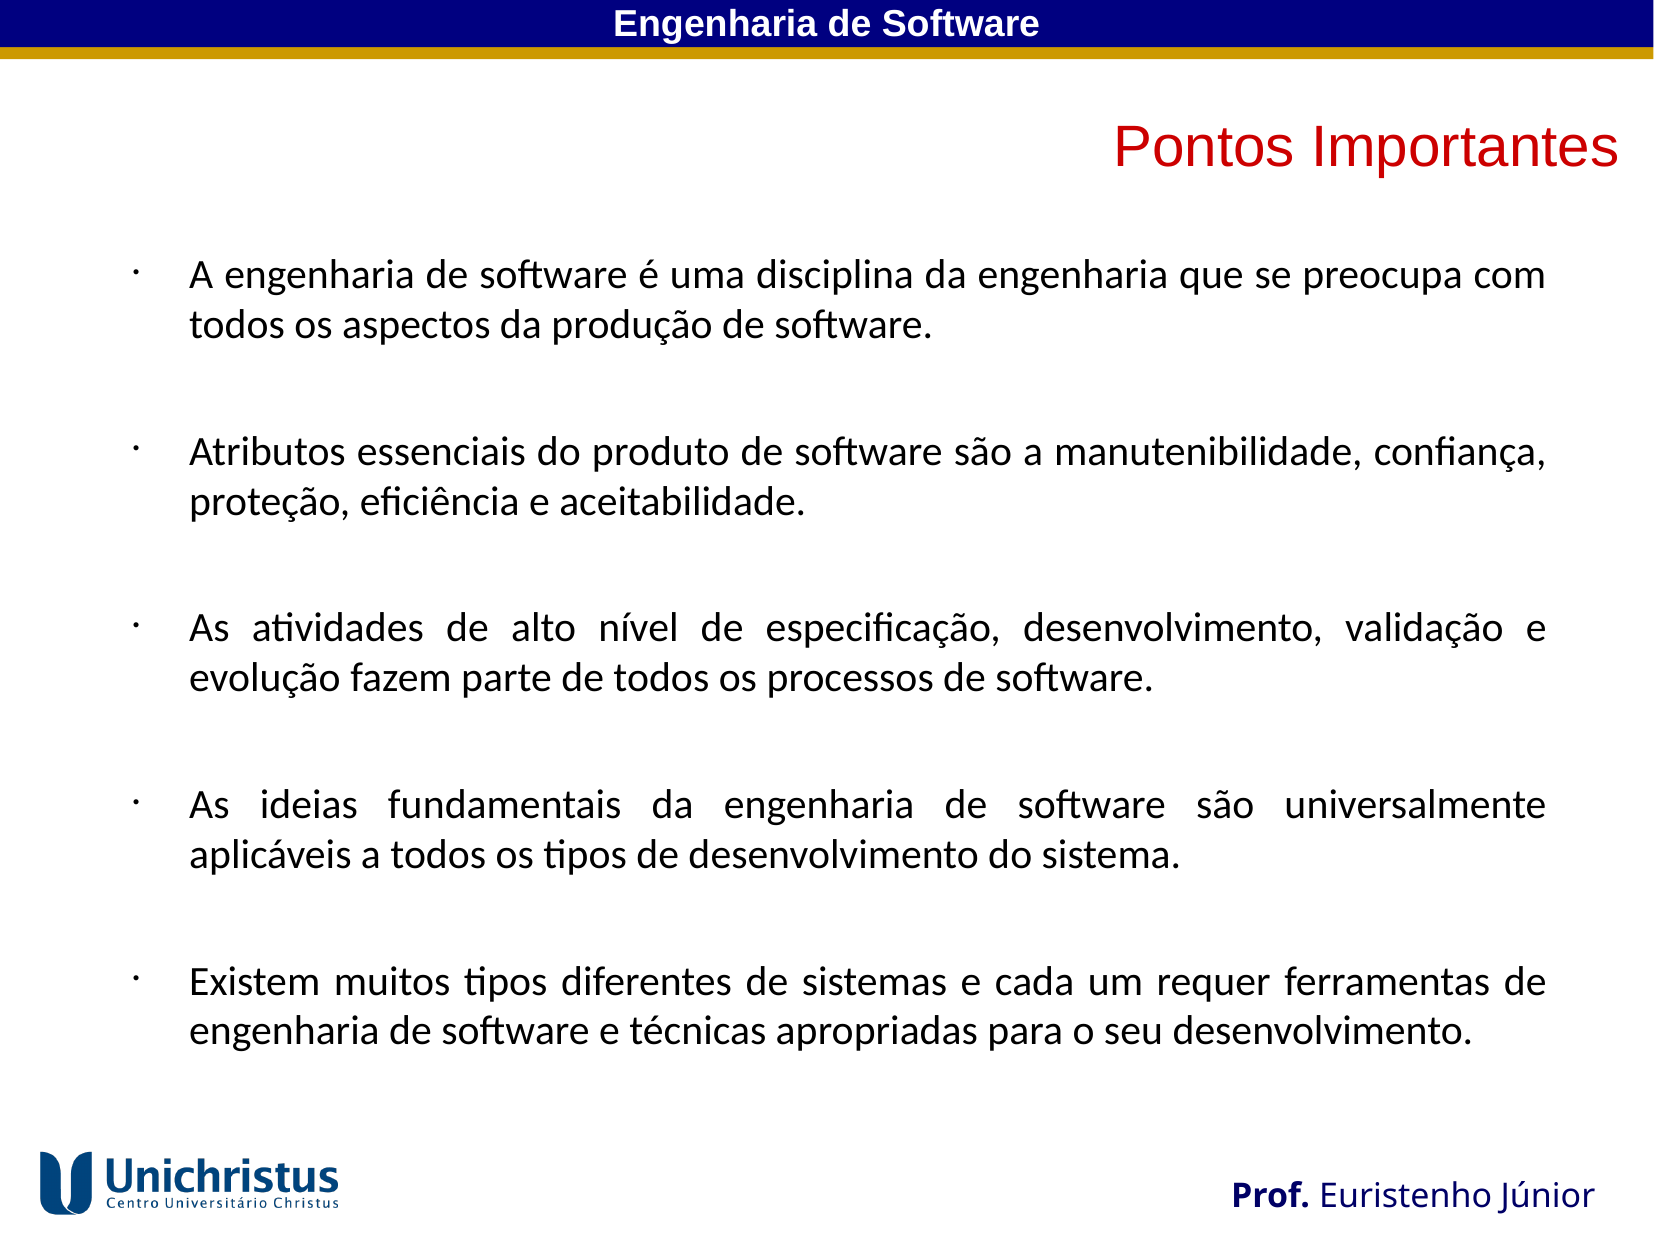

Engenharia de Software
Pontos Importantes
# A engenharia de software é uma disciplina da engenharia que se preocupa com todos os aspectos da produção de software.
Atributos essenciais do produto de software são a manutenibilidade, confiança, proteção, eficiência e aceitabilidade.
As atividades de alto nível de especificação, desenvolvimento, validação e evolução fazem parte de todos os processos de software.
As ideias fundamentais da engenharia de software são universalmente aplicáveis a todos os tipos de desenvolvimento do sistema.
Existem muitos tipos diferentes de sistemas e cada um requer ferramentas de engenharia de software e técnicas apropriadas para o seu desenvolvimento.
Prof. Euristenho Júnior